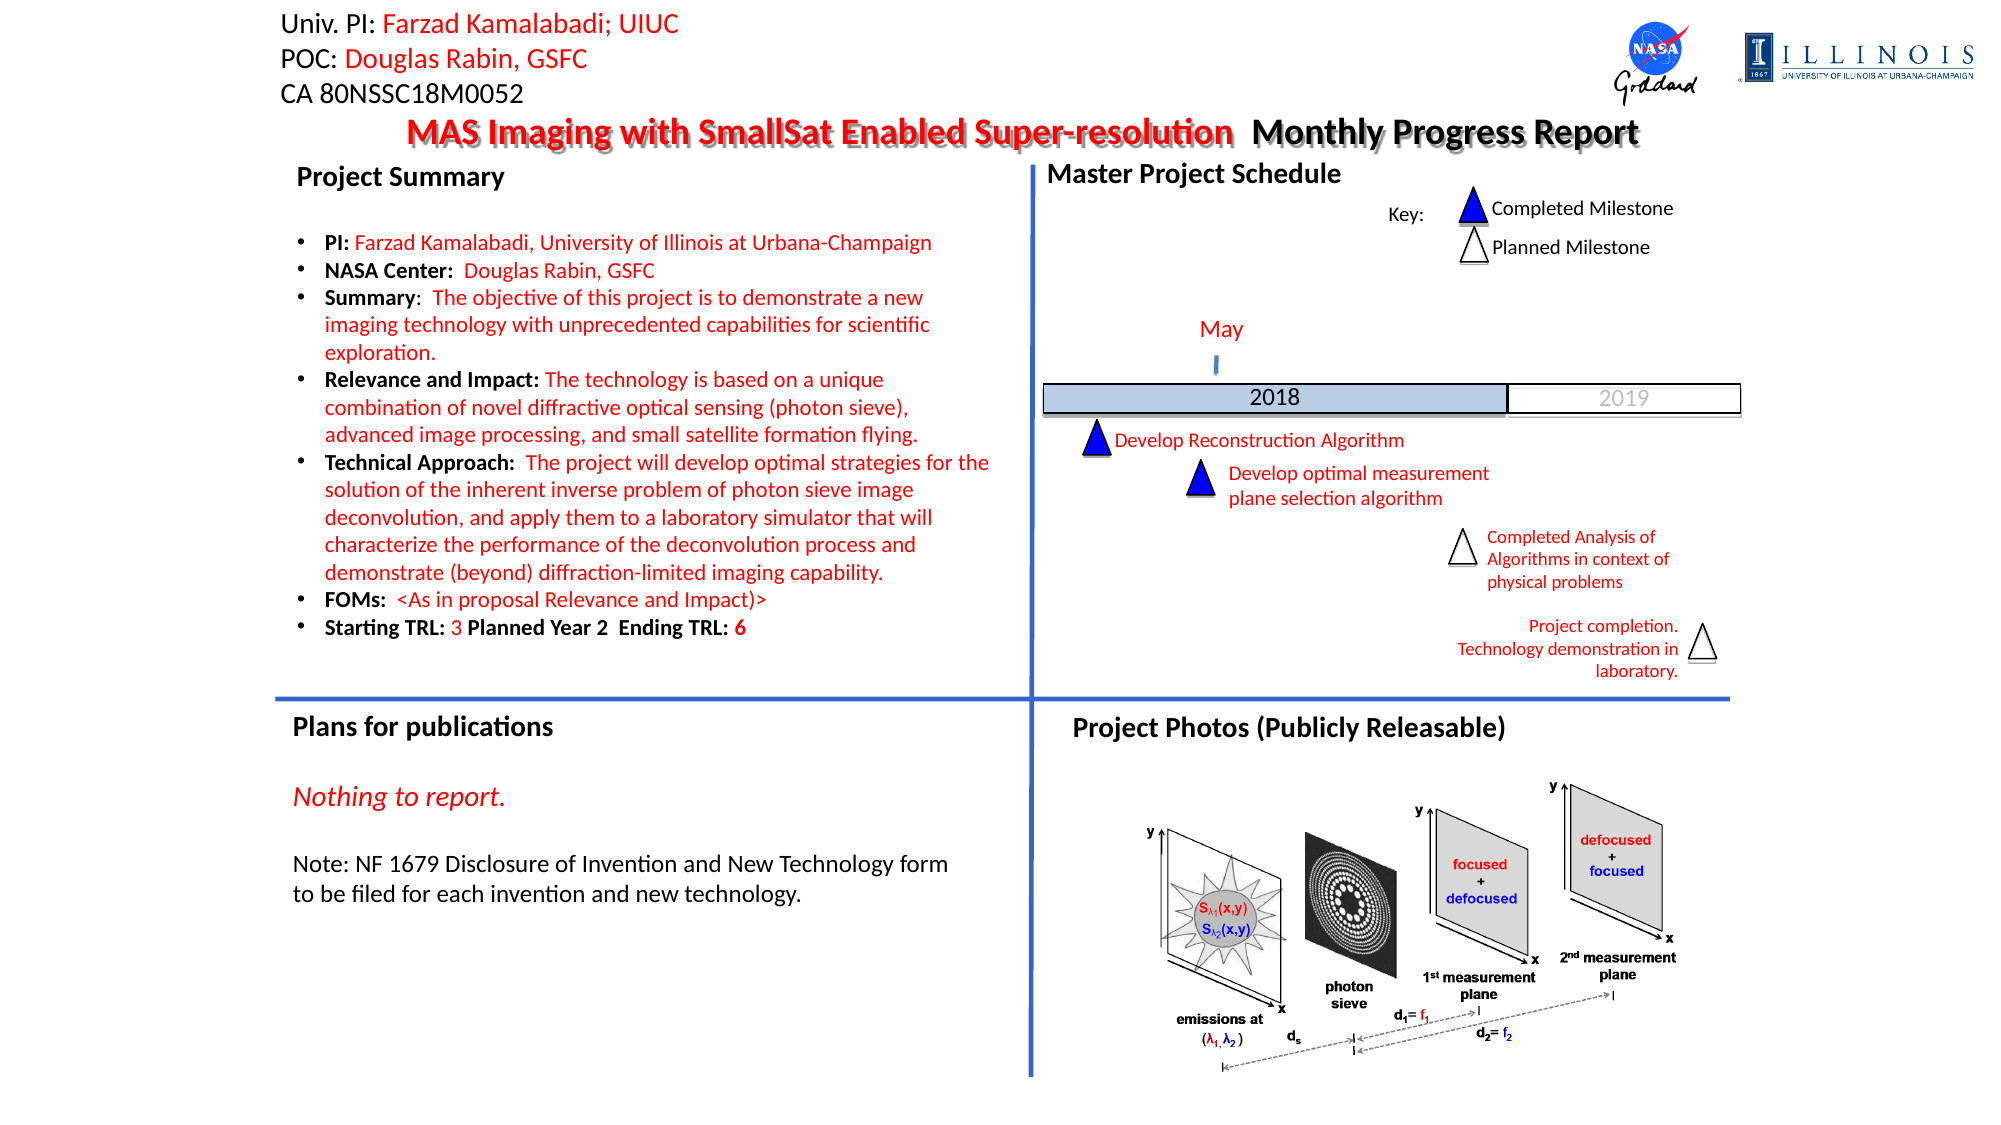

Univ. PI: Farzad Kamalabadi; UIUC
POC: Douglas Rabin, GSFC
CA 80NSSC18M0052
MAS Imaging with SmallSat Enabled Super-resolution Monthly Progress Report
Project Summary
PI: Farzad Kamalabadi, University of Illinois at Urbana-Champaign
NASA Center: Douglas Rabin, GSFC
Summary: The objective of this project is to demonstrate a new imaging technology with unprecedented capabilities for scientific exploration.
Relevance and Impact: The technology is based on a unique combination of novel diffractive optical sensing (photon sieve), advanced image processing, and small satellite formation flying.
Technical Approach: The project will develop optimal strategies for the solution of the inherent inverse problem of photon sieve image deconvolution, and apply them to a laboratory simulator that will characterize the performance of the deconvolution process and demonstrate (beyond) diffraction-limited imaging capability.
FOMs: <As in proposal Relevance and Impact)>
Starting TRL: 3 Planned Year 2 Ending TRL: 6
Master Project Schedule
Completed Milestone
Key:
Planned Milestone
May
2018
2019
Develop Reconstruction Algorithm
Develop optimal measurement
plane selection algorithm
Completed Analysis of
Algorithms in context of
physical problems
Project completion. Technology demonstration in laboratory.
Plans for publications
Nothing to report.
Note: NF 1679 Disclosure of Invention and New Technology form to be filed for each invention and new technology.
Project Photos (Publicly Releasable)